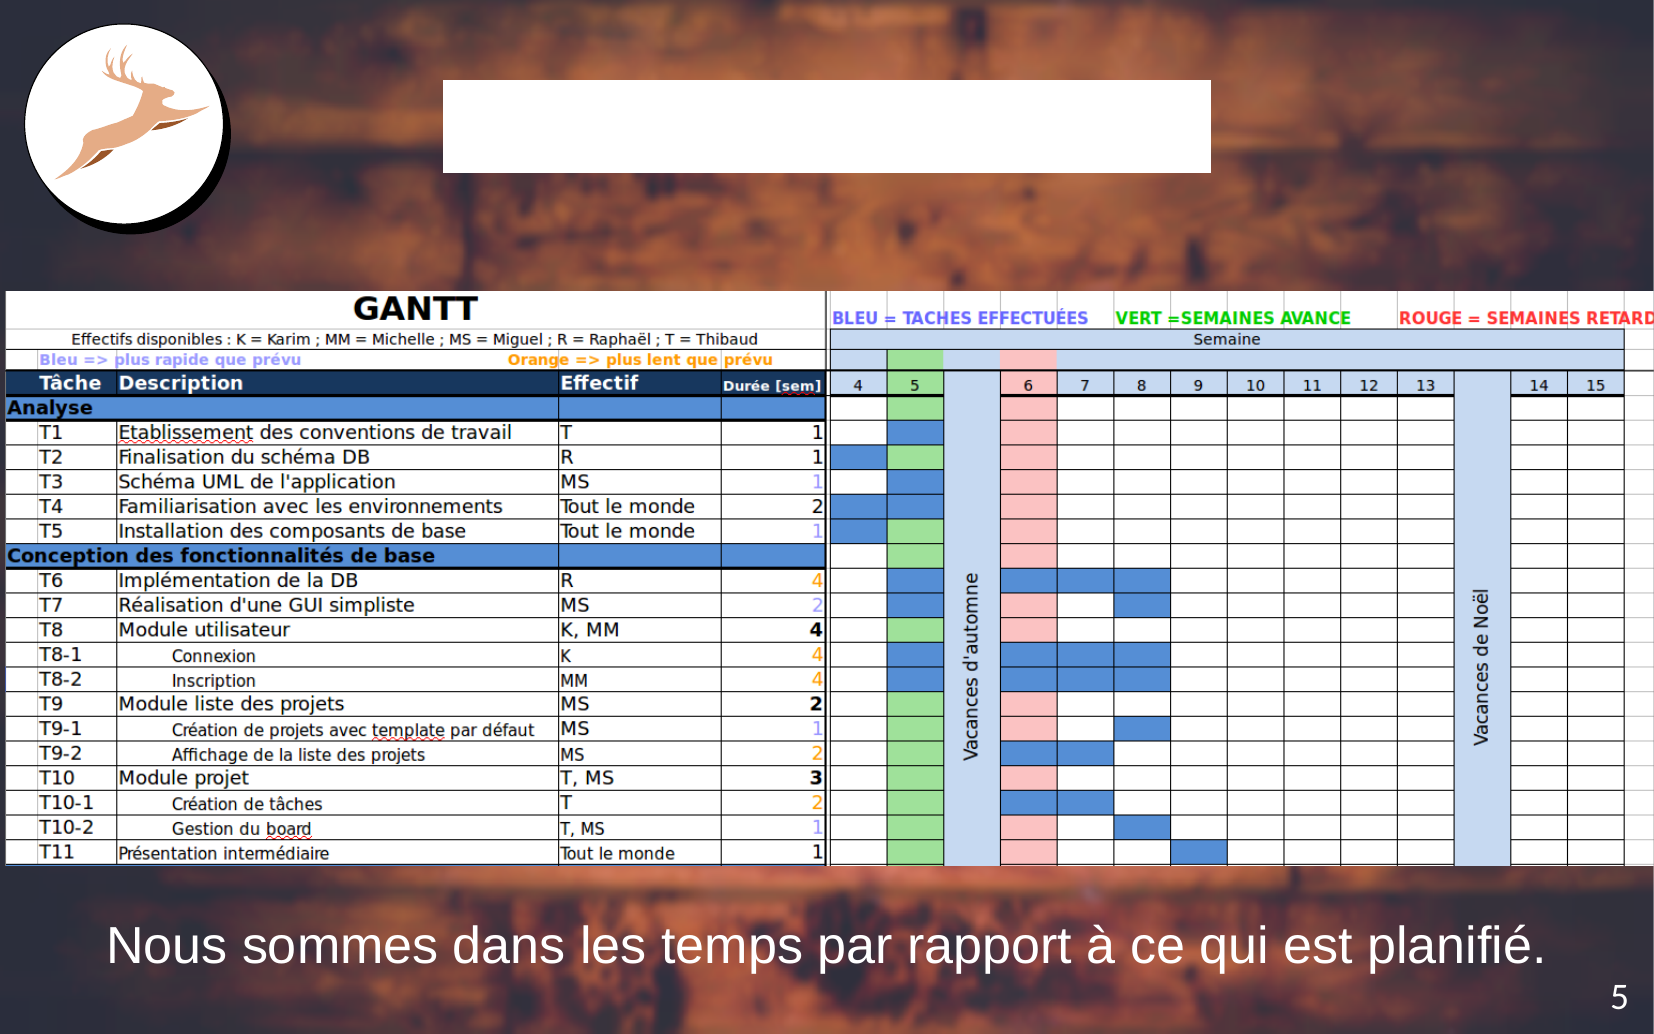

# Planification Actuelle
Nous sommes dans les temps par rapport à ce qui est planifié.
5